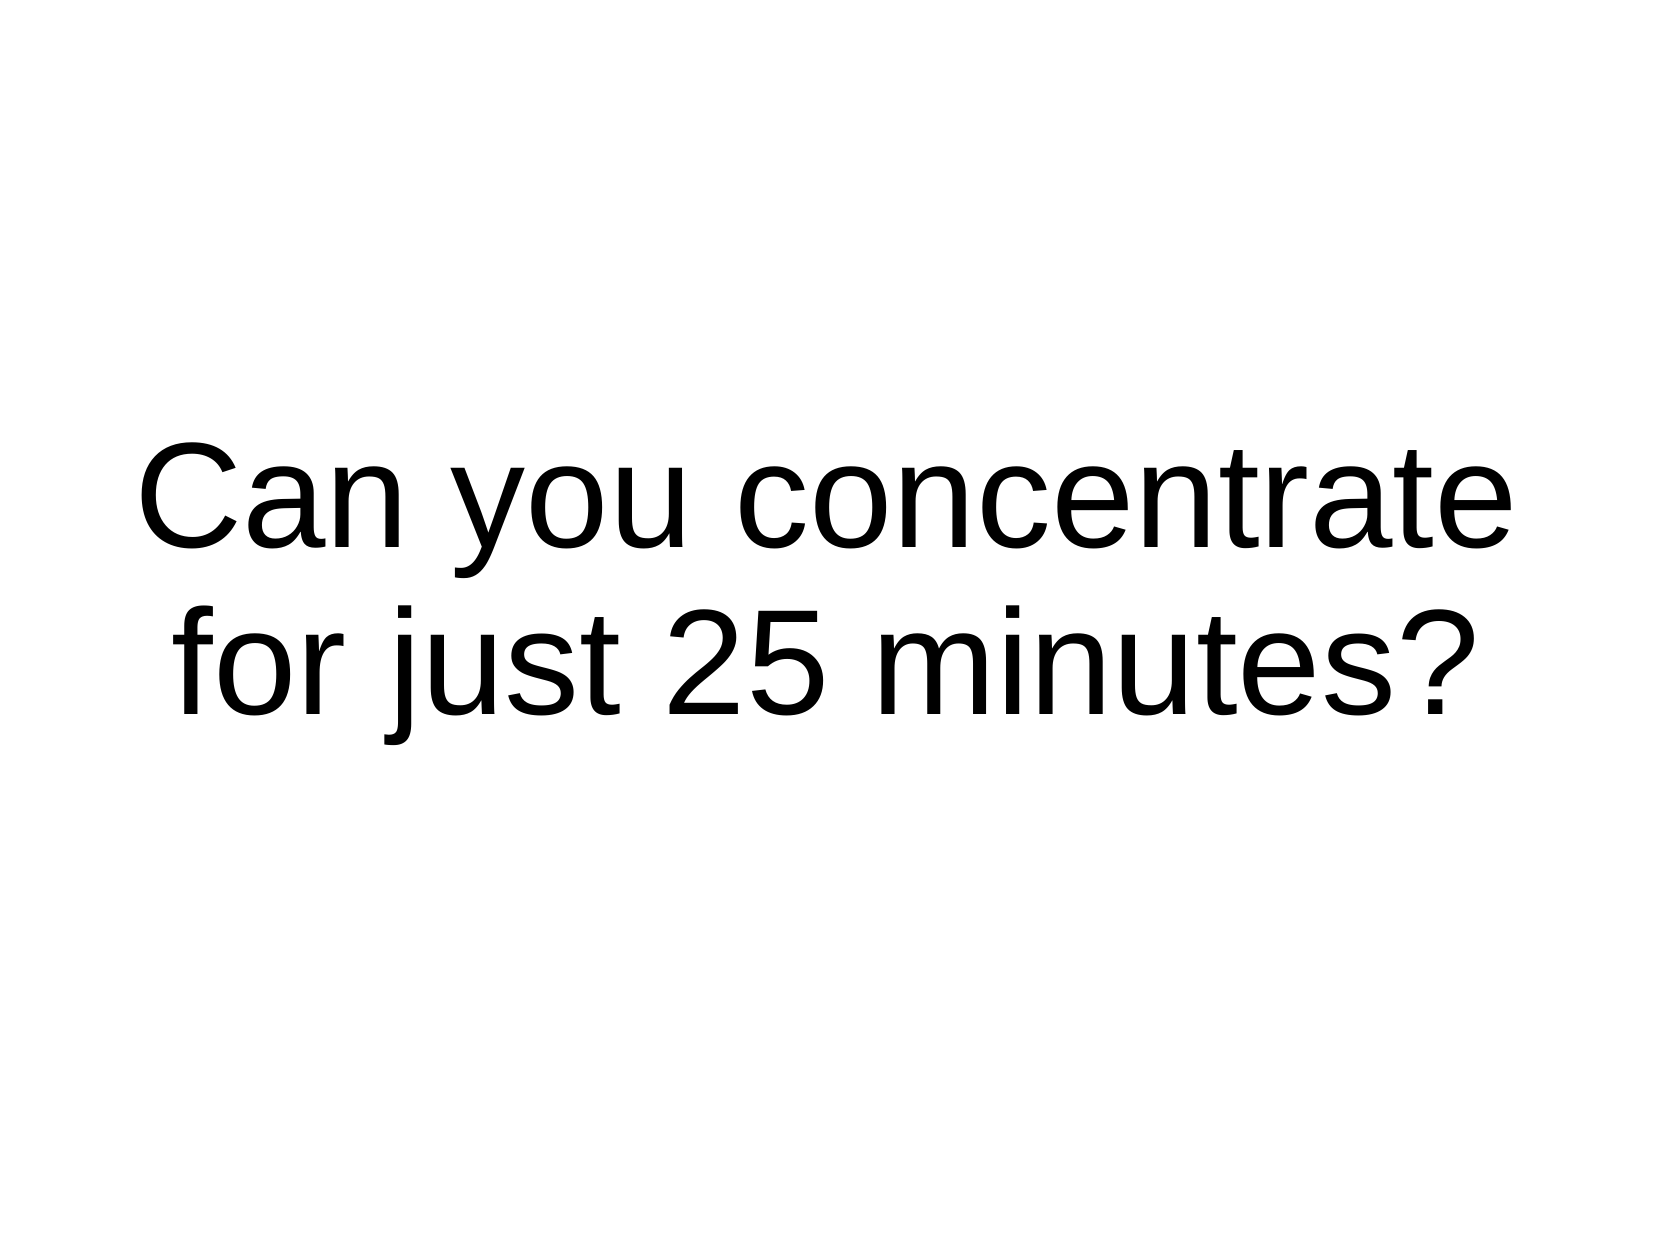

# Can you concentrate for just 25 minutes?